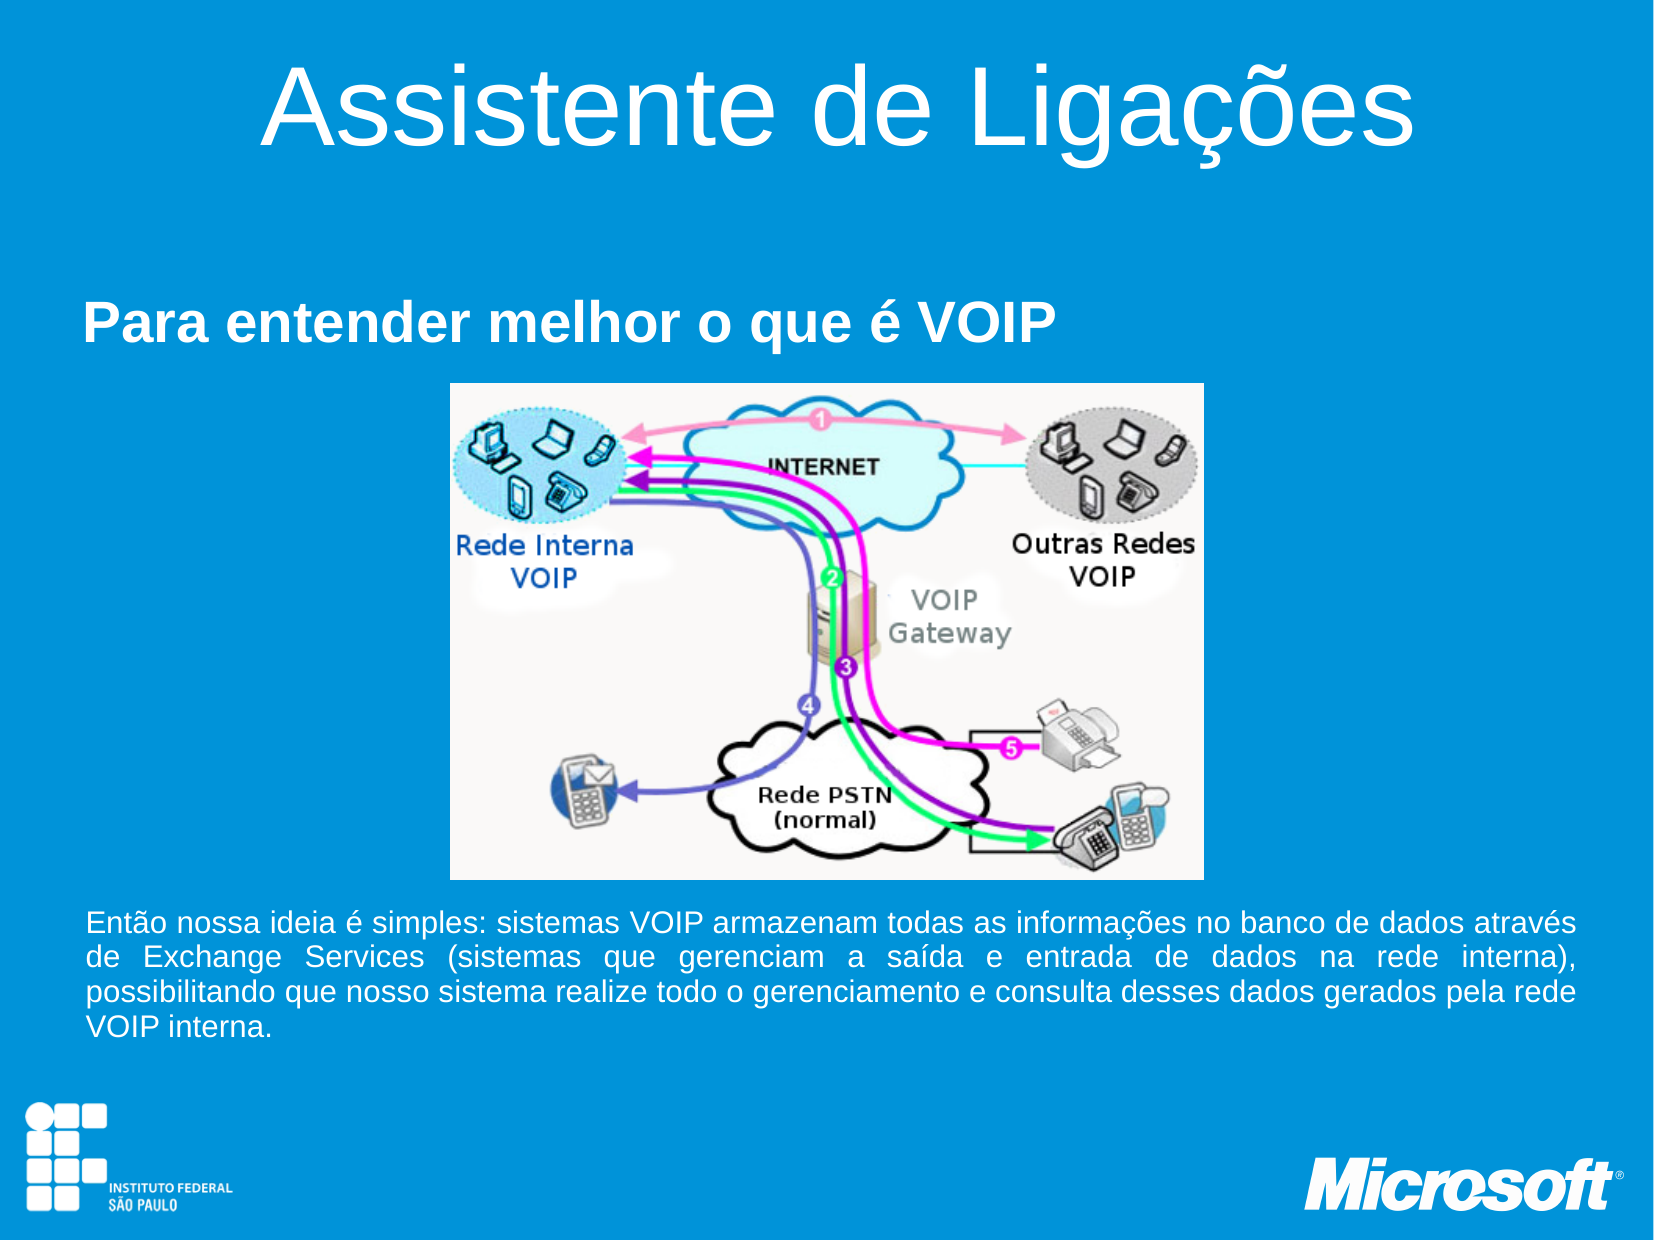

Assistente de Ligações
# Para entender melhor o que é VOIP
Então nossa ideia é simples: sistemas VOIP armazenam todas as informações no banco de dados através de Exchange Services (sistemas que gerenciam a saída e entrada de dados na rede interna), possibilitando que nosso sistema realize todo o gerenciamento e consulta desses dados gerados pela rede VOIP interna.